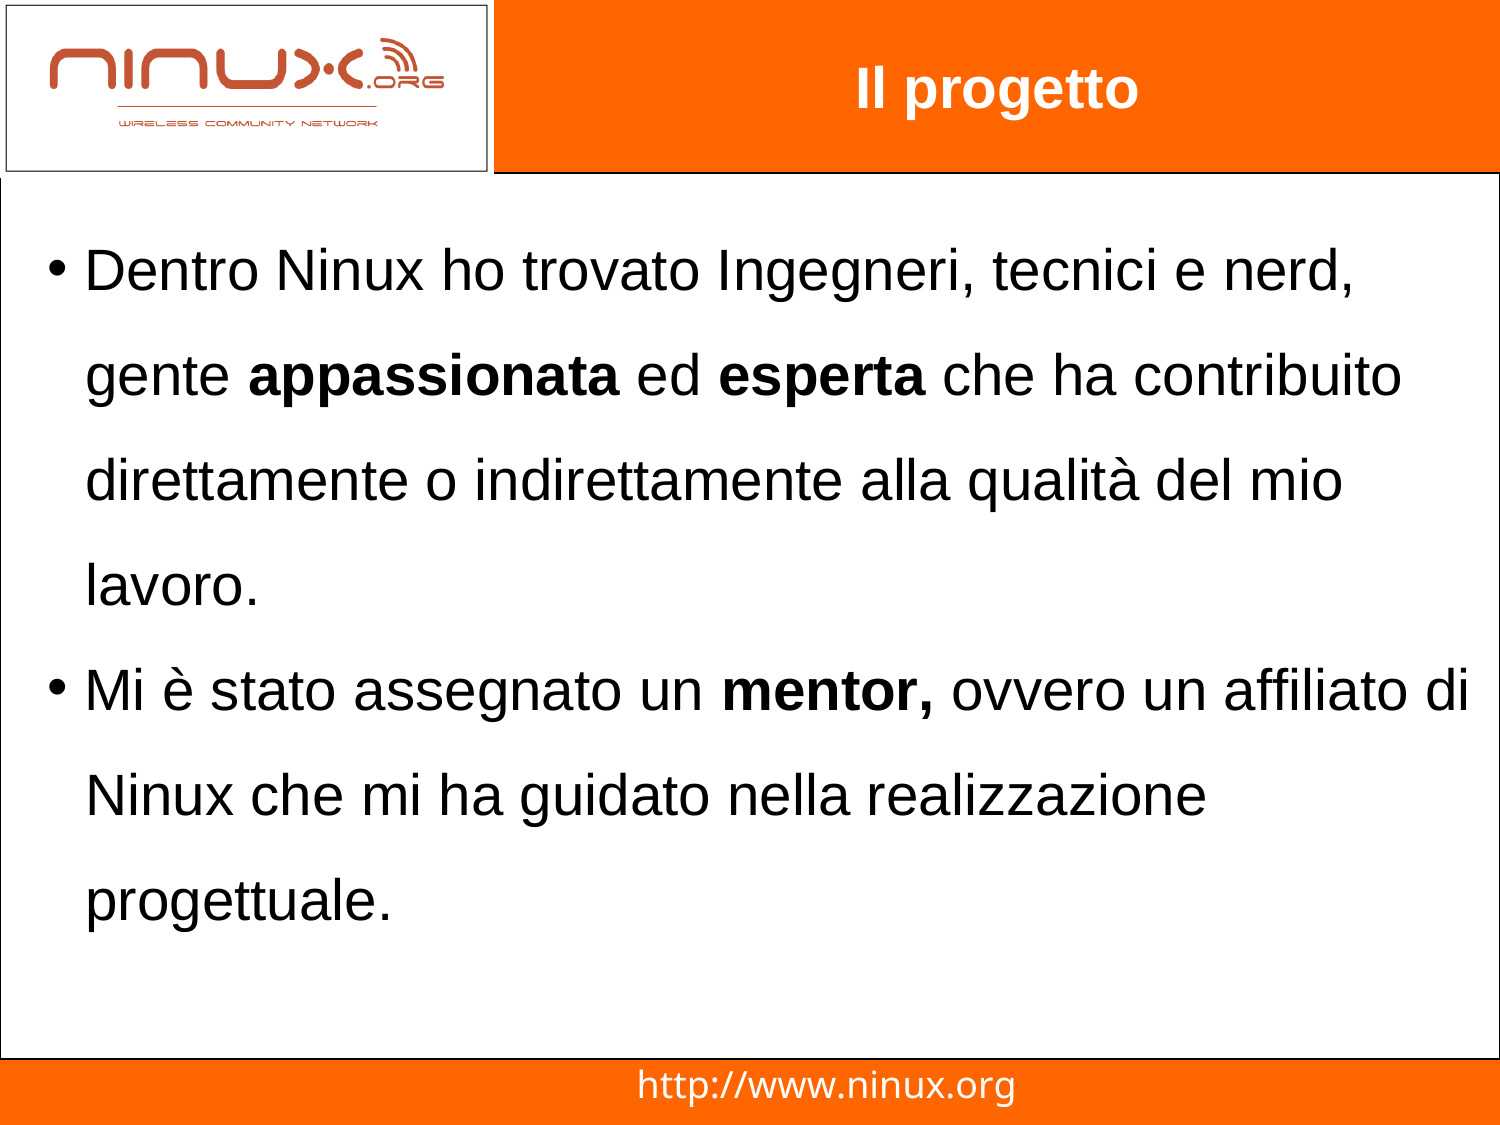

# Il progetto
 Dentro Ninux ho trovato Ingegneri, tecnici e nerd, gente appassionata ed esperta che ha contribuito direttamente o indirettamente alla qualità del mio lavoro.
 Mi è stato assegnato un mentor, ovvero un affiliato di Ninux che mi ha guidato nella realizzazione progettuale.
http://www.ninux.org